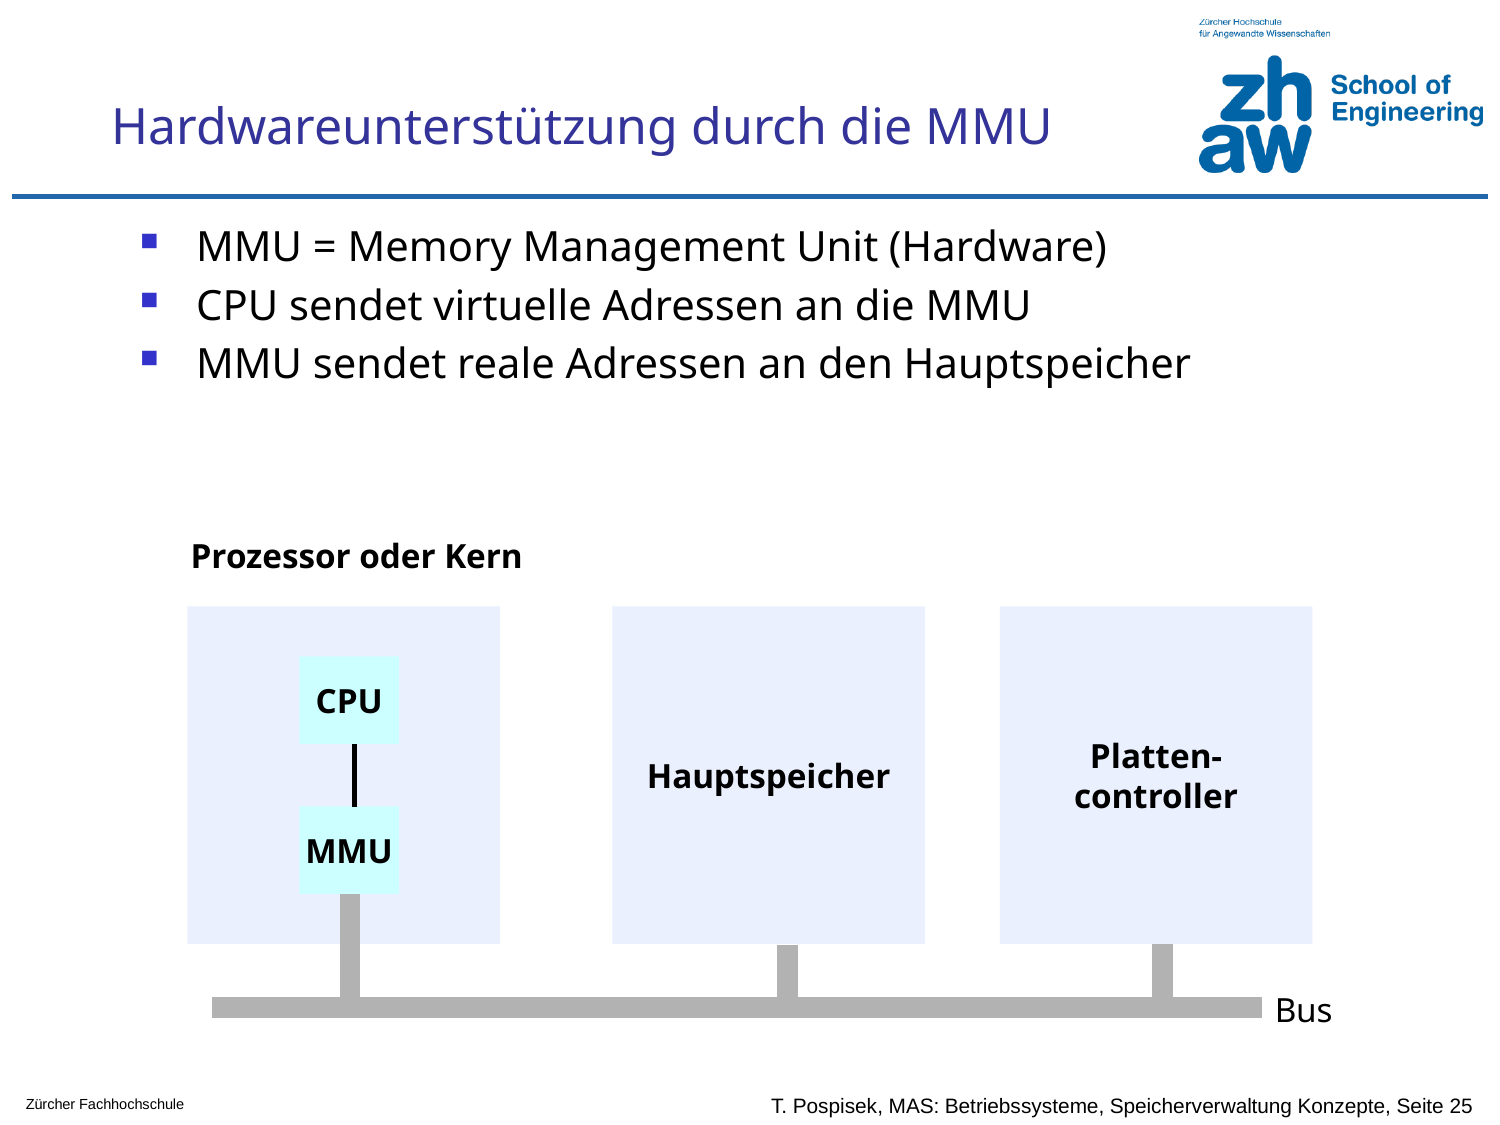

# Hardwareunterstützung durch die MMU
MMU = Memory Management Unit (Hardware)
CPU sendet virtuelle Adressen an die MMU
MMU sendet reale Adressen an den Hauptspeicher
Prozessor oder Kern
Hauptspeicher
Platten-
controller
CPU
MMU
Bus